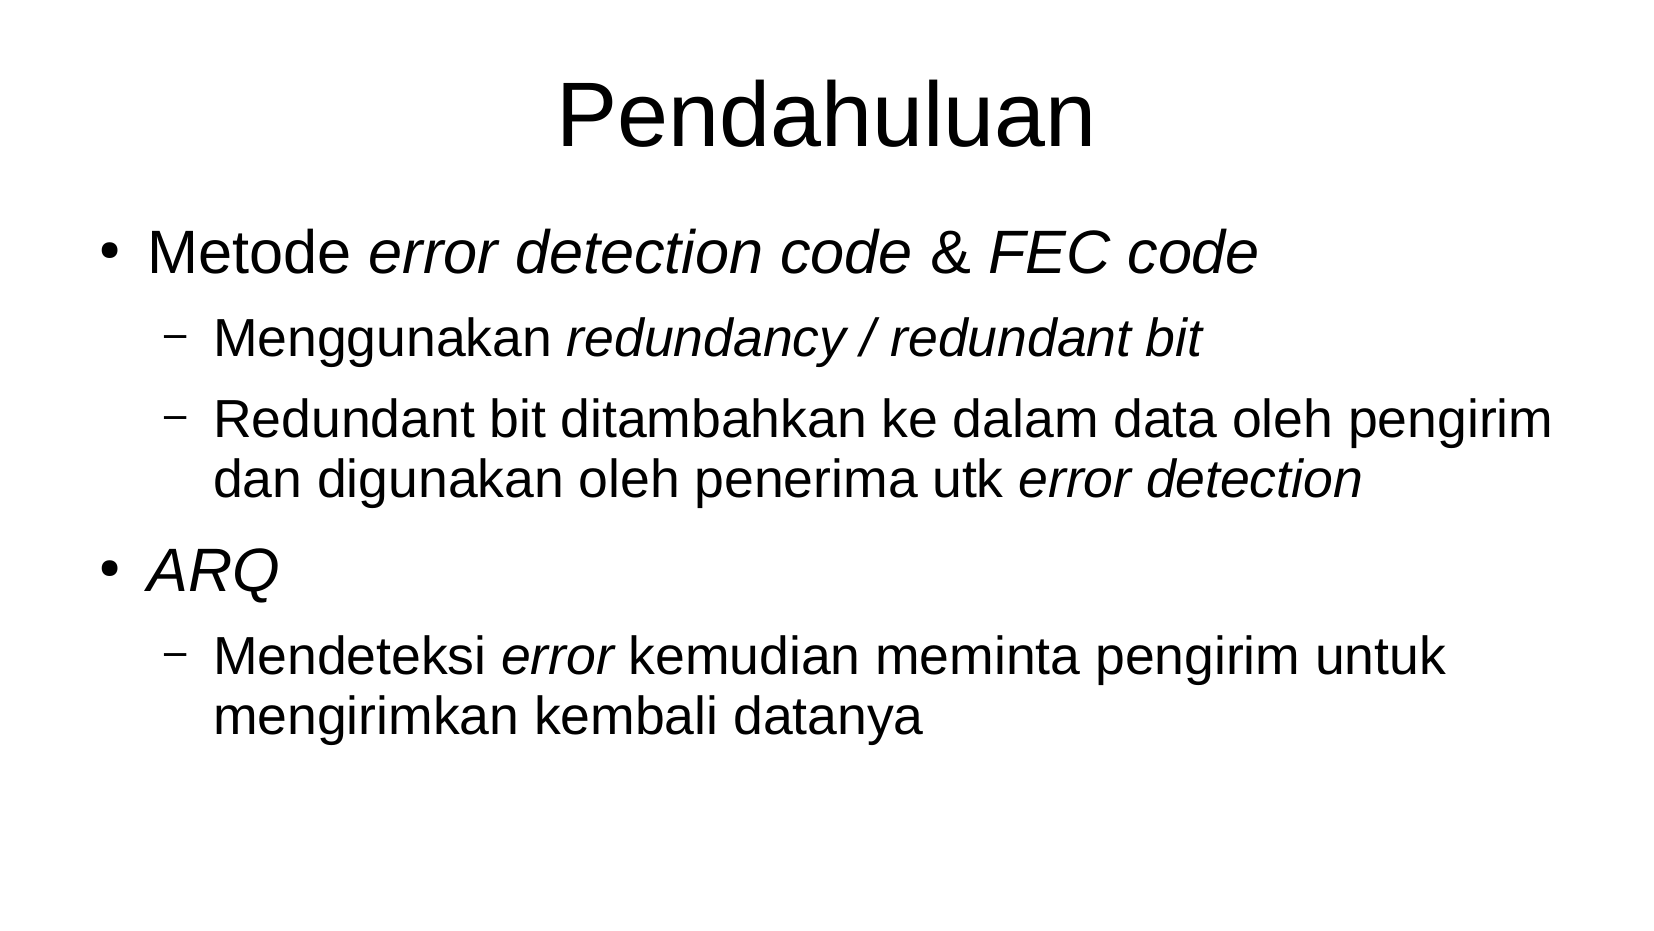

# Pendahuluan
Metode error detection code & FEC code
Menggunakan redundancy / redundant bit
Redundant bit ditambahkan ke dalam data oleh pengirim dan digunakan oleh penerima utk error detection
ARQ
Mendeteksi error kemudian meminta pengirim untuk mengirimkan kembali datanya